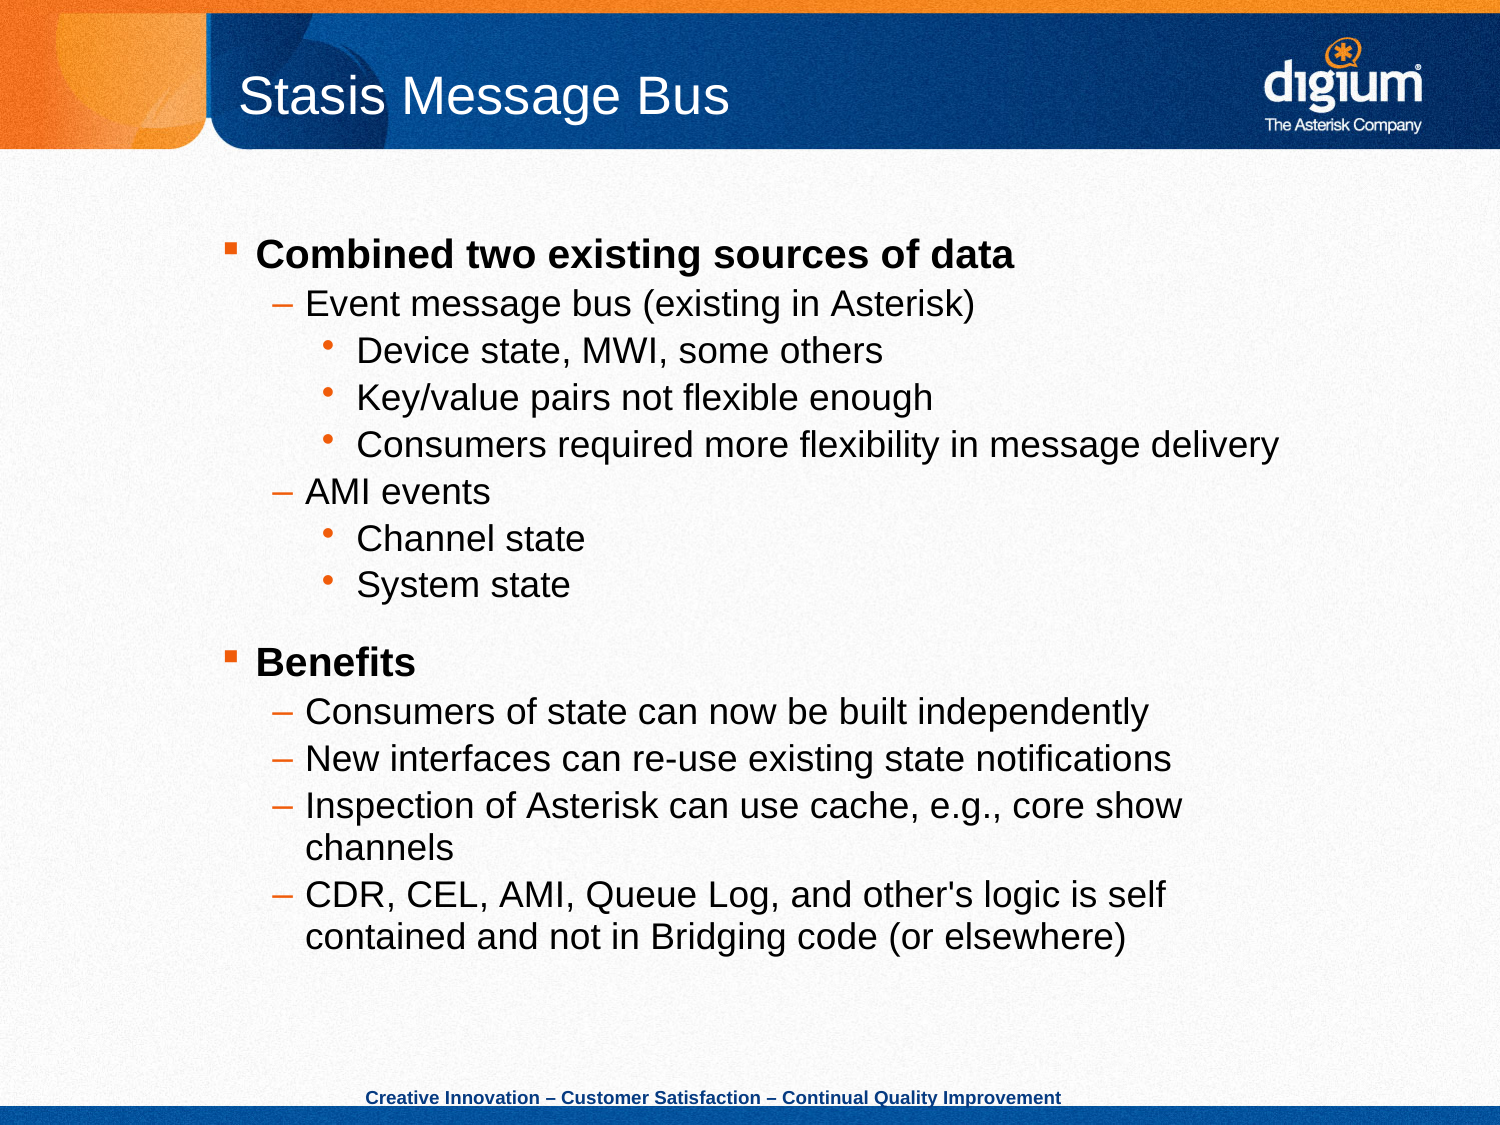

# Stasis Message Bus
Combined two existing sources of data
Event message bus (existing in Asterisk)
Device state, MWI, some others
Key/value pairs not flexible enough
Consumers required more flexibility in message delivery
AMI events
Channel state
System state
Benefits
Consumers of state can now be built independently
New interfaces can re-use existing state notifications
Inspection of Asterisk can use cache, e.g., core show channels
CDR, CEL, AMI, Queue Log, and other's logic is self contained and not in Bridging code (or elsewhere)